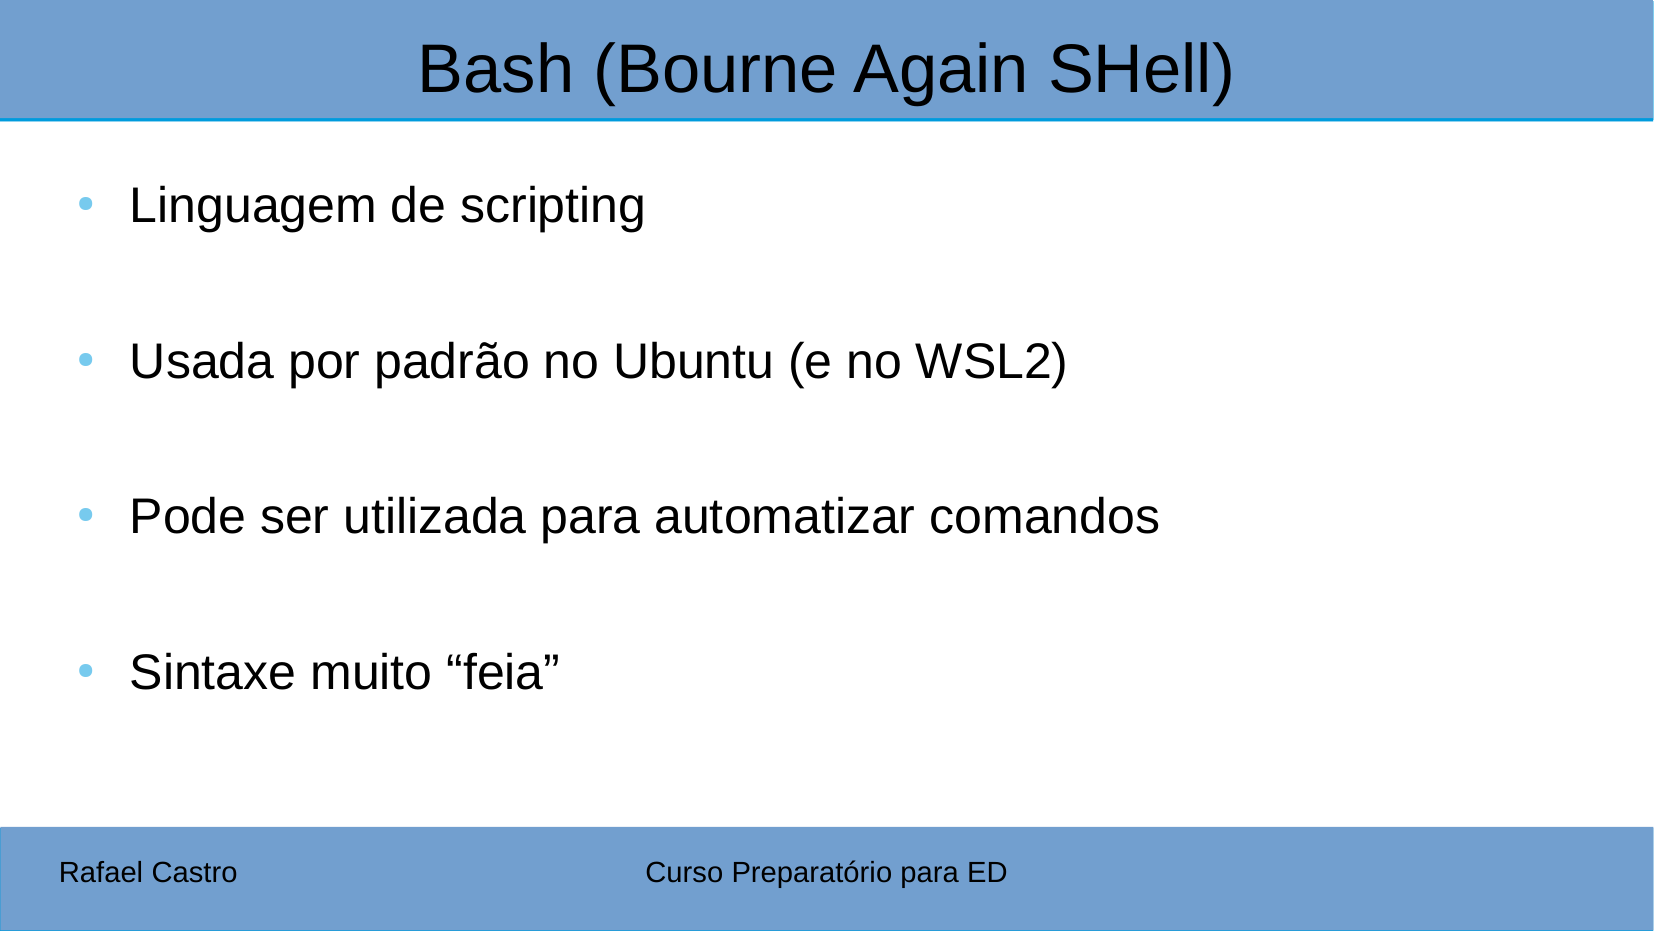

# Bash (Bourne Again SHell)
Linguagem de scripting
Usada por padrão no Ubuntu (e no WSL2)
Pode ser utilizada para automatizar comandos
Sintaxe muito “feia”
Curso Preparatório para ED